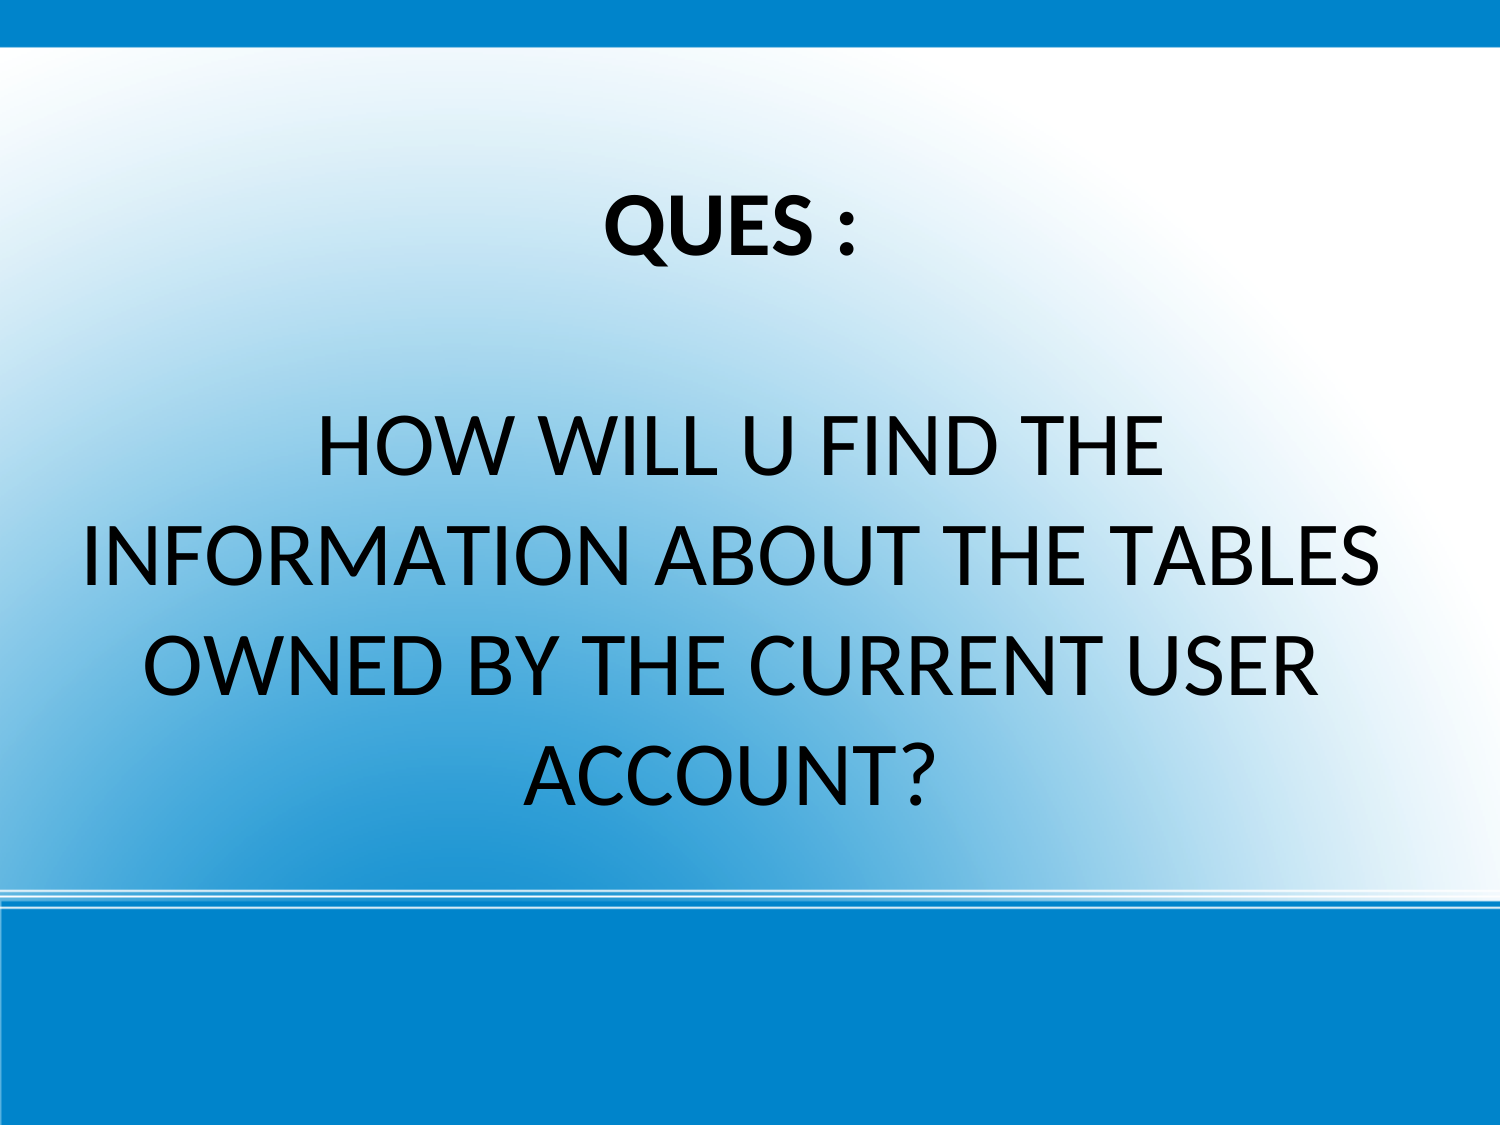

# QUES : HOW WILL U FIND THE INFORMATION ABOUT THE TABLES OWNED BY THE CURRENT USER ACCOUNT?